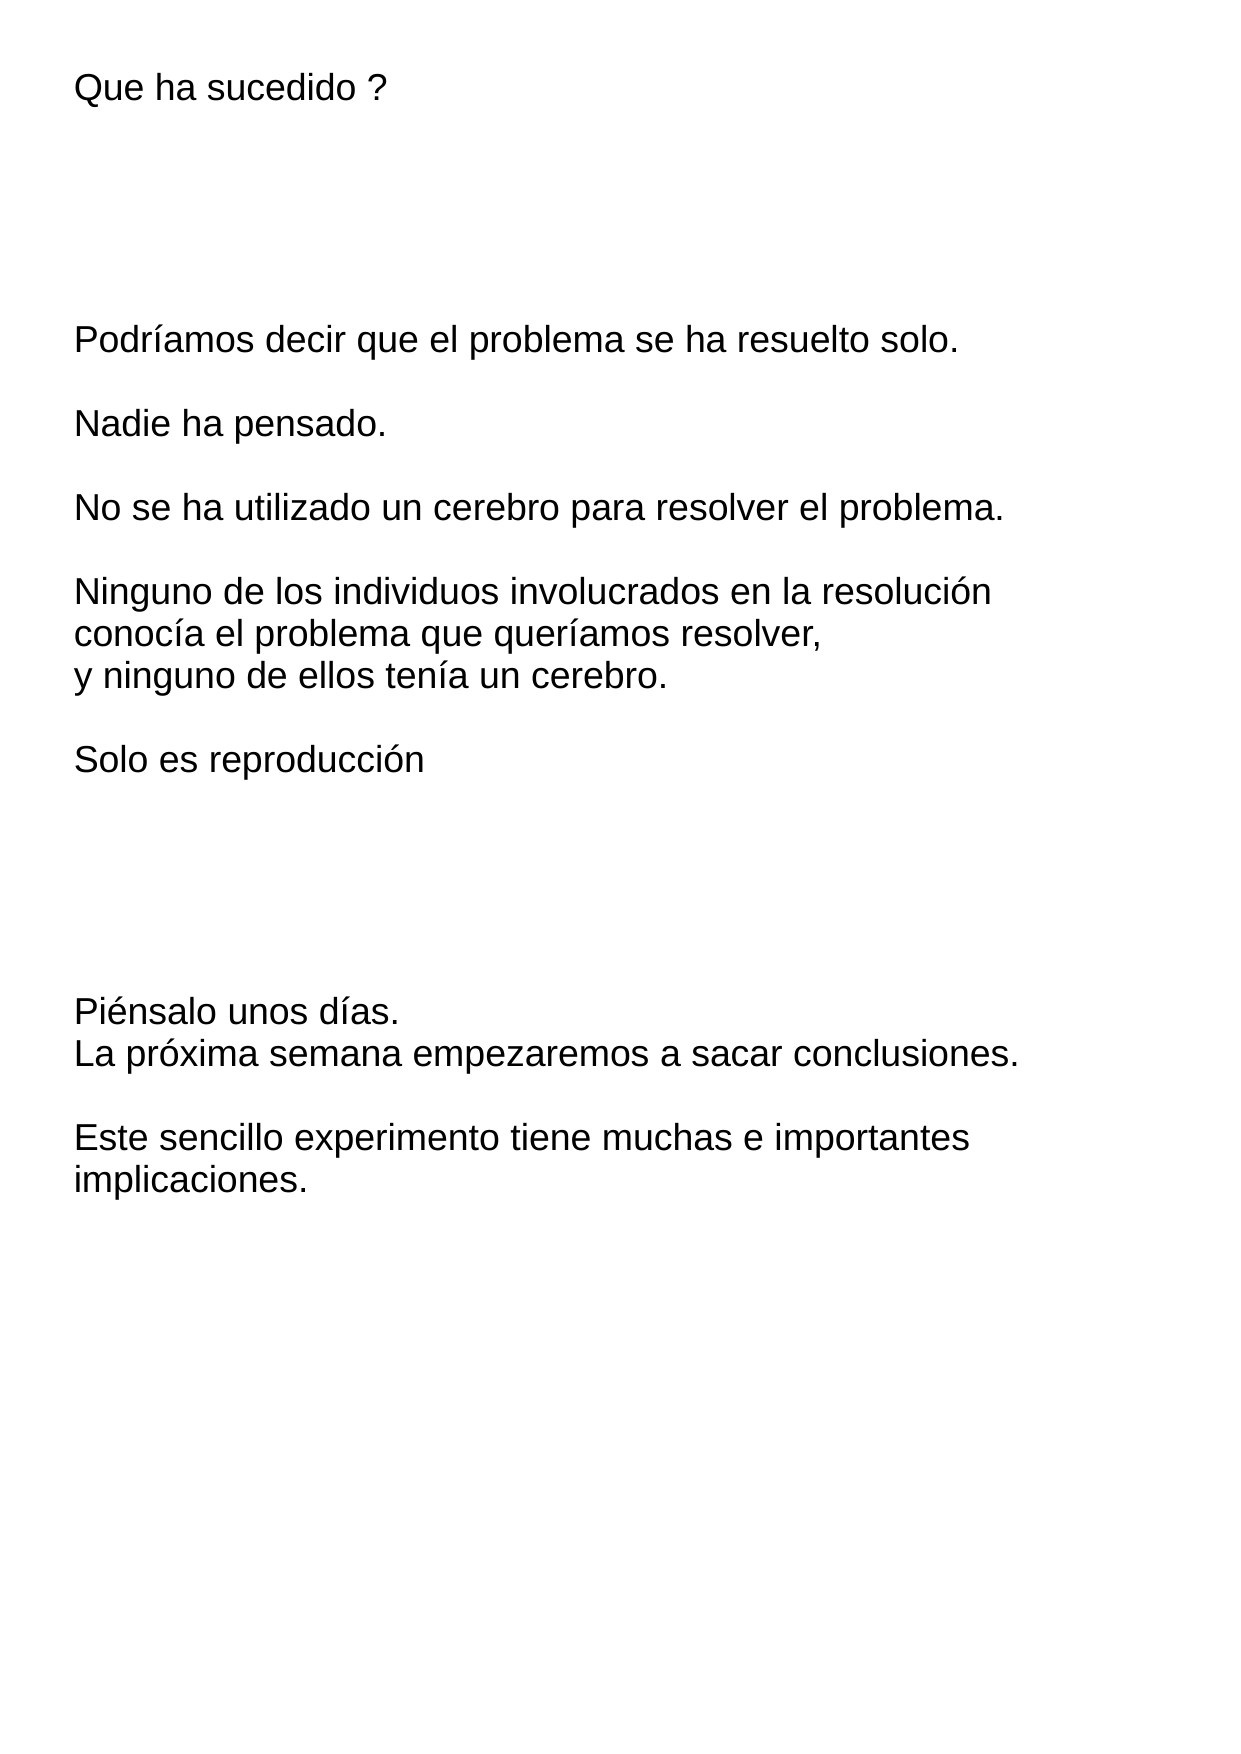

Que ha sucedido ?
Podríamos decir que el problema se ha resuelto solo.
Nadie ha pensado.
No se ha utilizado un cerebro para resolver el problema.
Ninguno de los individuos involucrados en la resolución
conocía el problema que queríamos resolver,
y ninguno de ellos tenía un cerebro.
Solo es reproducción
Piénsalo unos días.
La próxima semana empezaremos a sacar conclusiones.
Este sencillo experimento tiene muchas e importantes implicaciones.